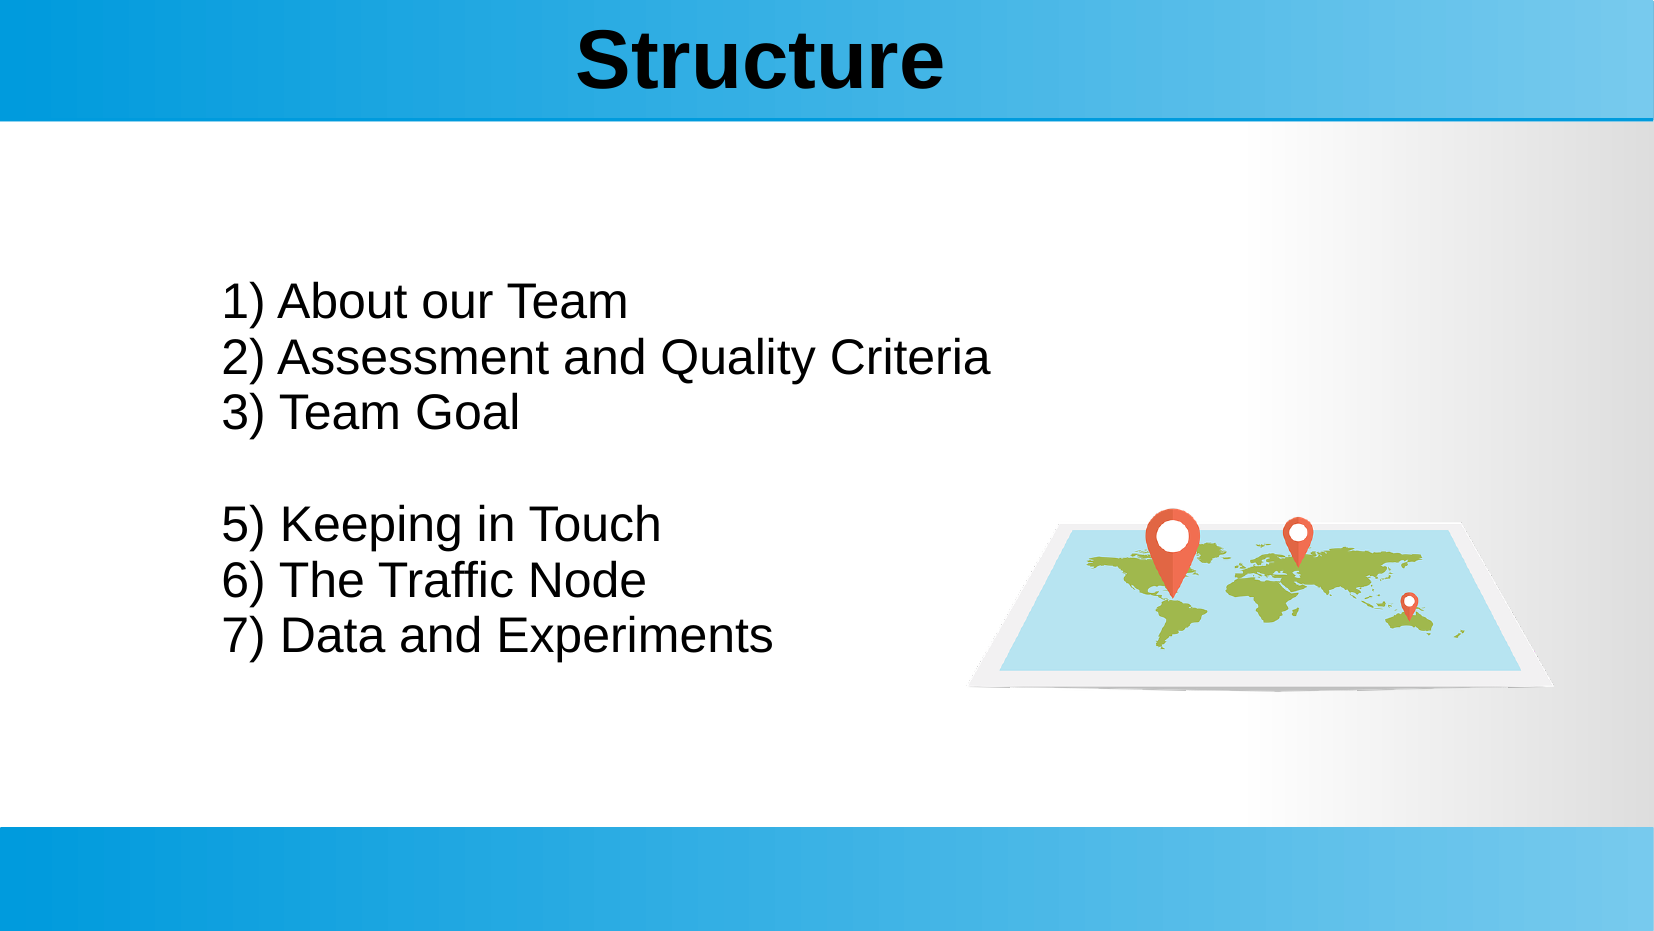

Structure
1) About our Team
2) Assessment and Quality Criteria
3) Team Goal
5) Keeping in Touch
6) The Traffic Node
7) Data and Experiments